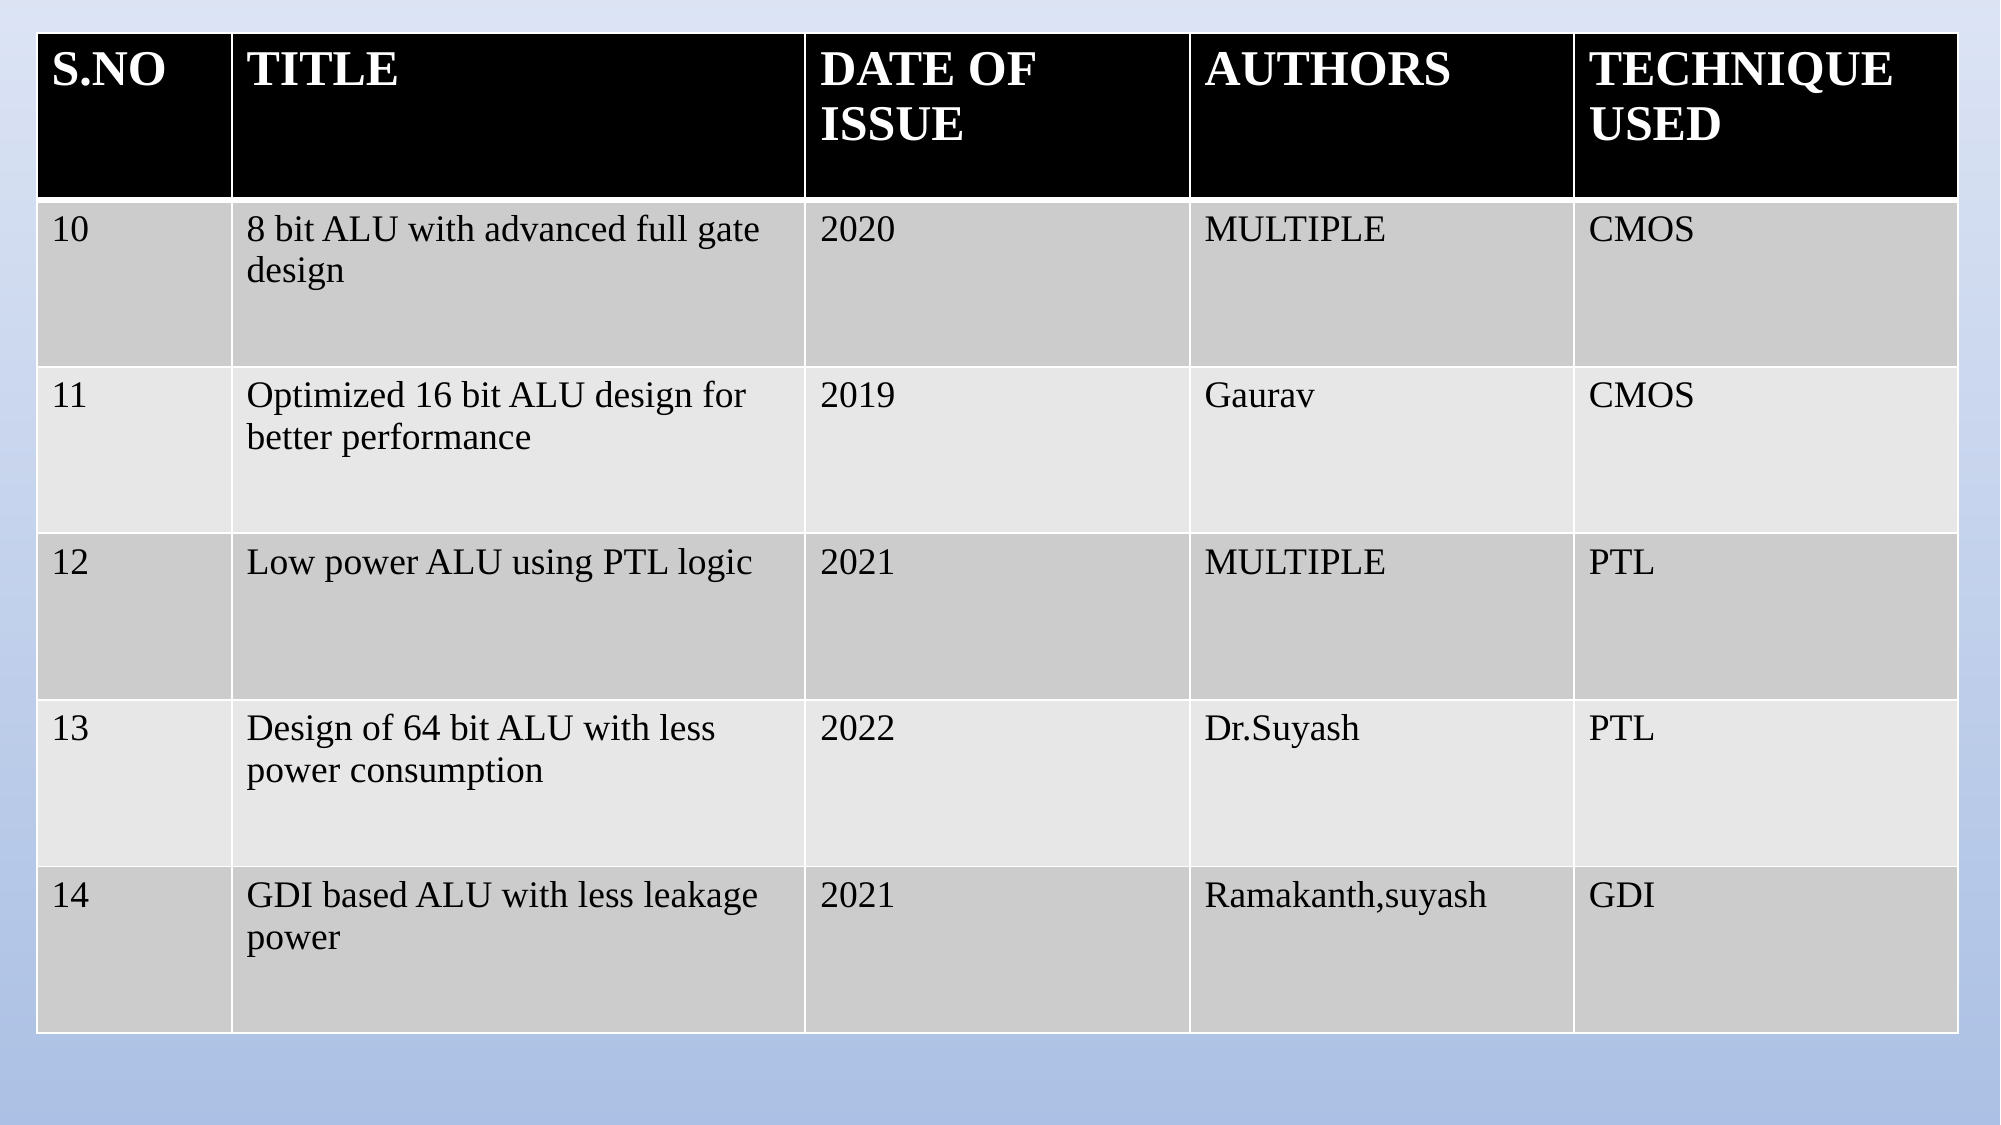

| S.NO | TITLE | DATE OF ISSUE | AUTHORS | TECHNIQUE USED |
| --- | --- | --- | --- | --- |
| 10 | 8 bit ALU with advanced full gate design | 2020 | MULTIPLE | CMOS |
| 11 | Optimized 16 bit ALU design for better performance | 2019 | Gaurav | CMOS |
| 12 | Low power ALU using PTL logic | 2021 | MULTIPLE | PTL |
| 13 | Design of 64 bit ALU with less power consumption | 2022 | Dr.Suyash | PTL |
| 14 | GDI based ALU with less leakage power | 2021 | Ramakanth,suyash | GDI |